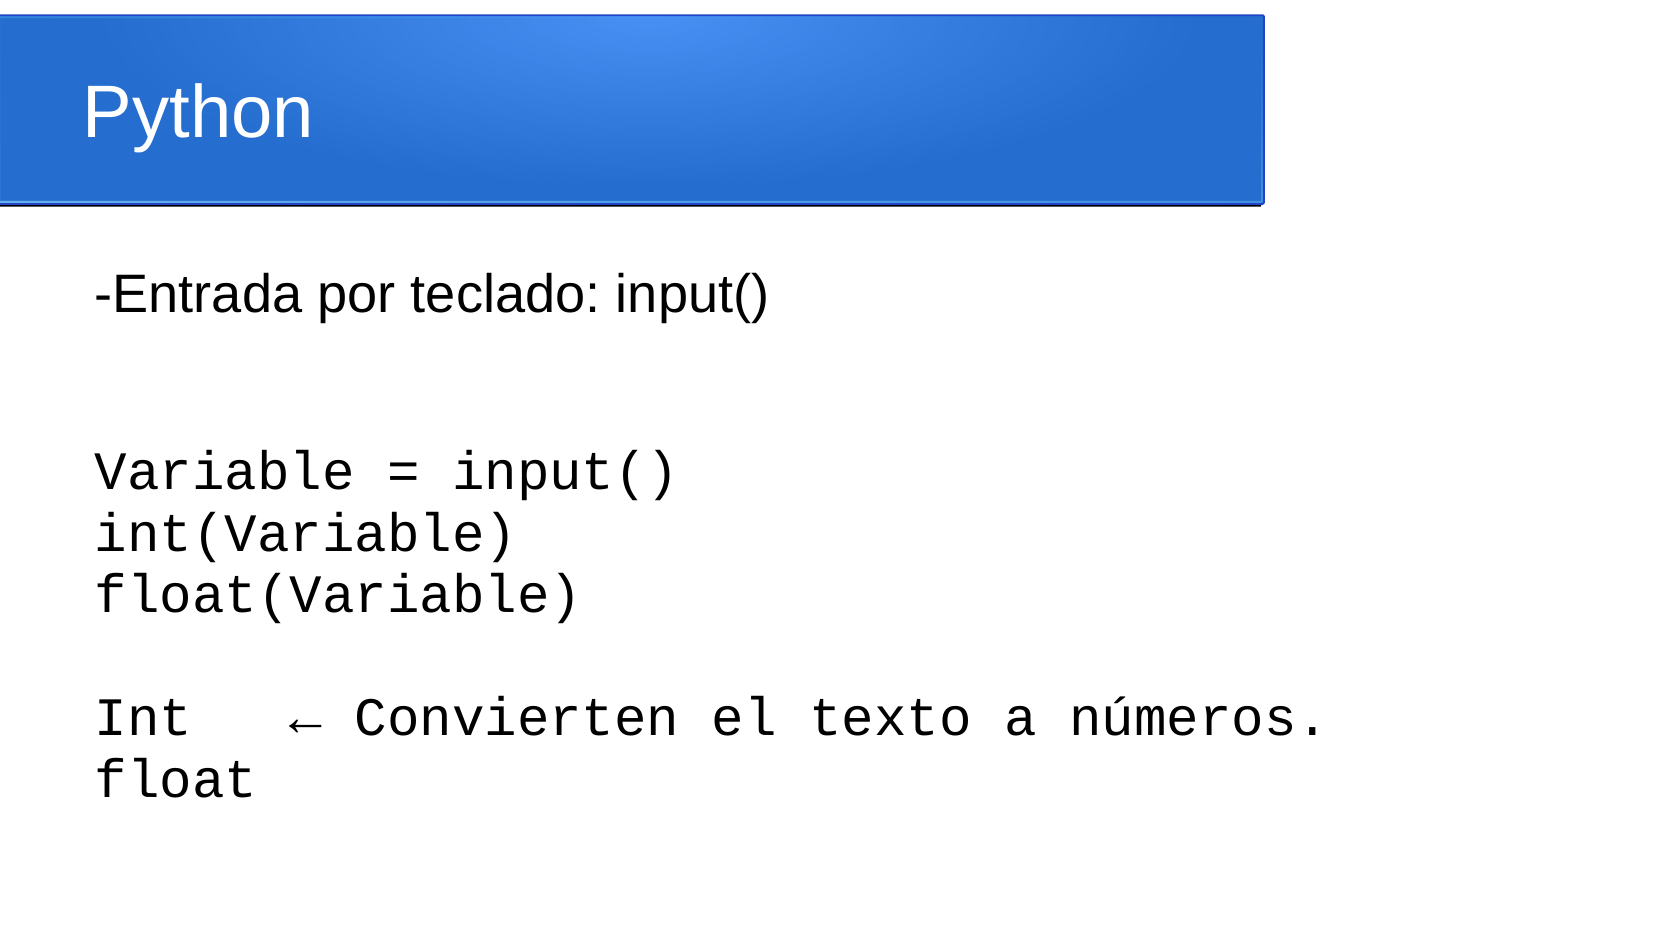

# Python
-Entrada por teclado: input()
Variable = input()
int(Variable)
float(Variable)
Int ← Convierten el texto a números.
float